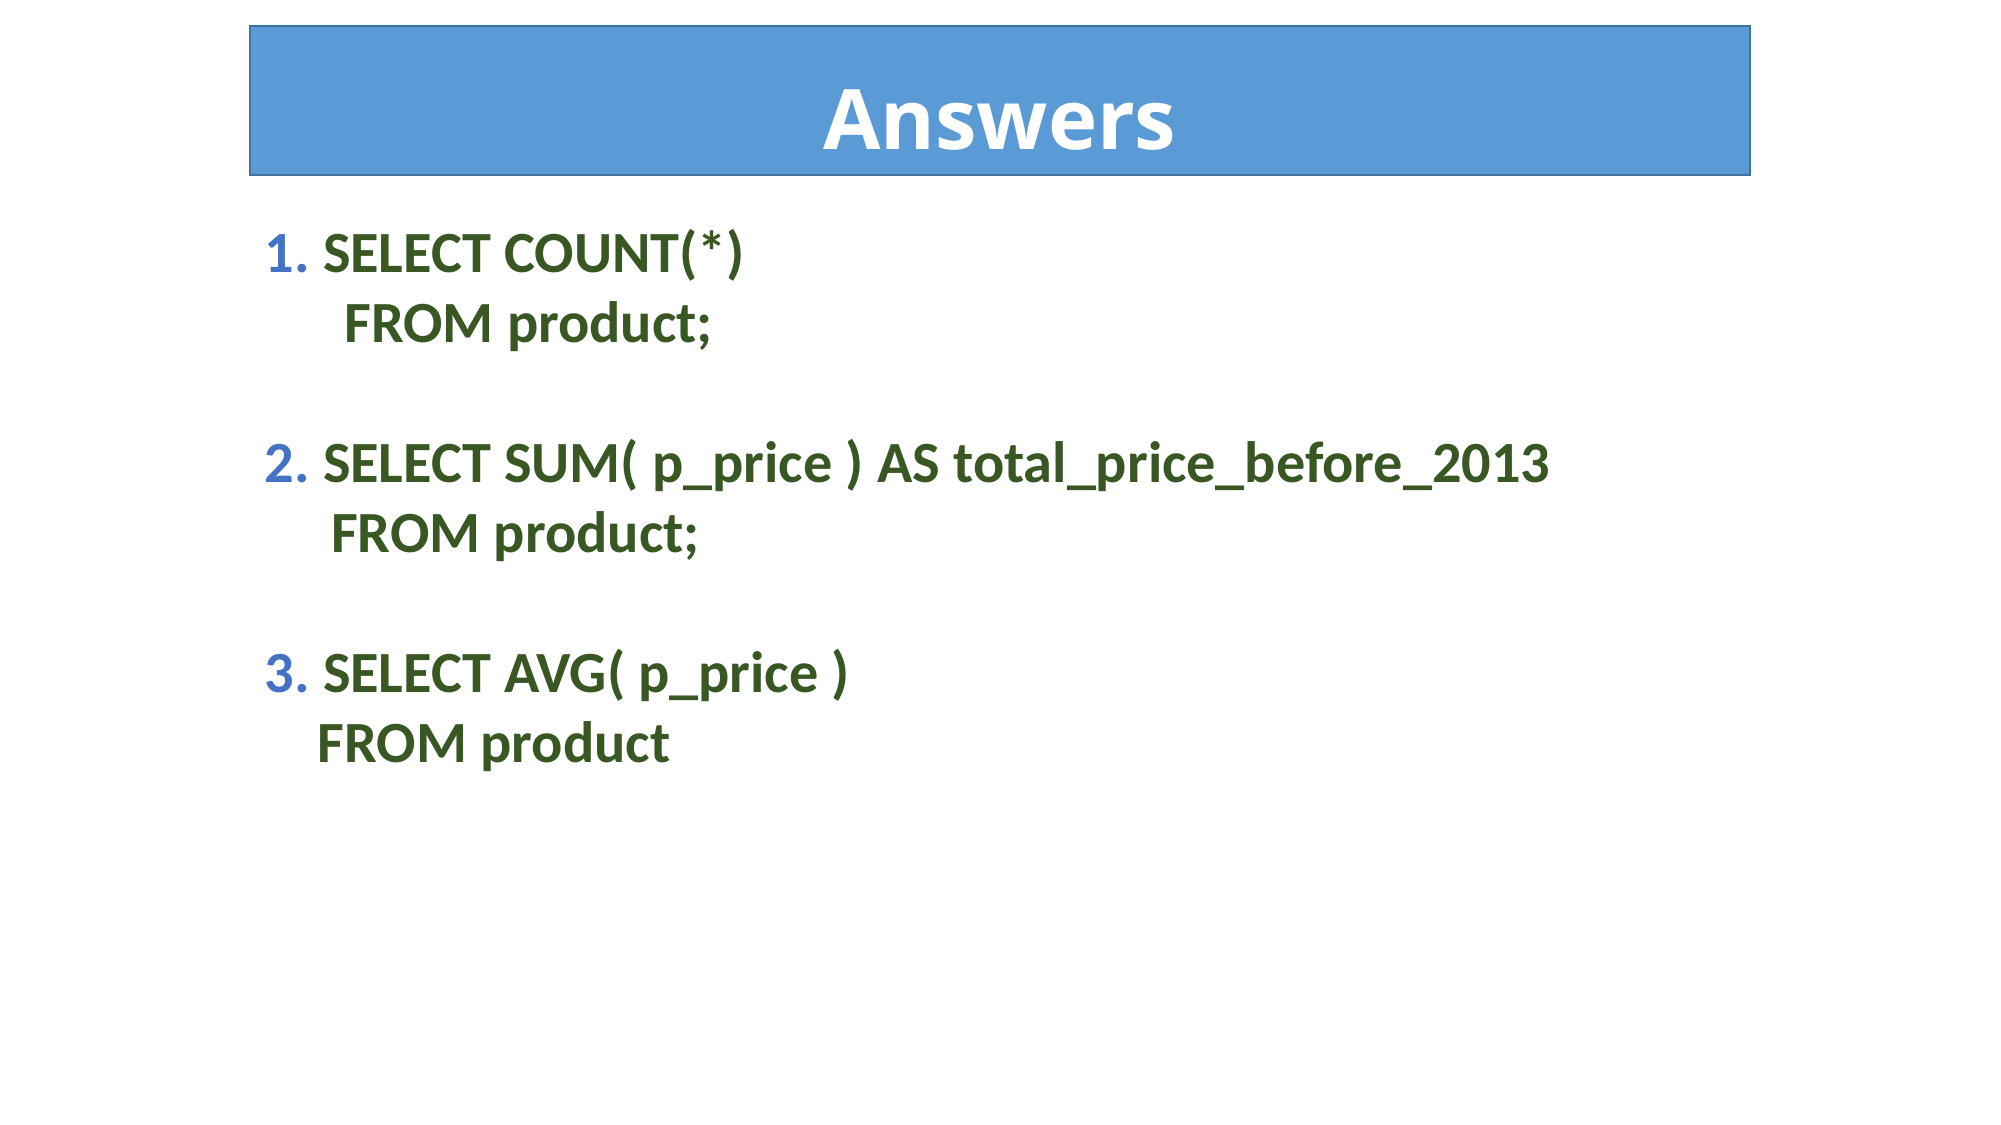

# Answers
1. SELECT COUNT(*)
 FROM product;
2. SELECT SUM( p_price ) AS total_price_before_2013
 FROM product;
3. SELECT AVG( p_price )
 FROM product
SQL AGGREGATE FUNCTIONS